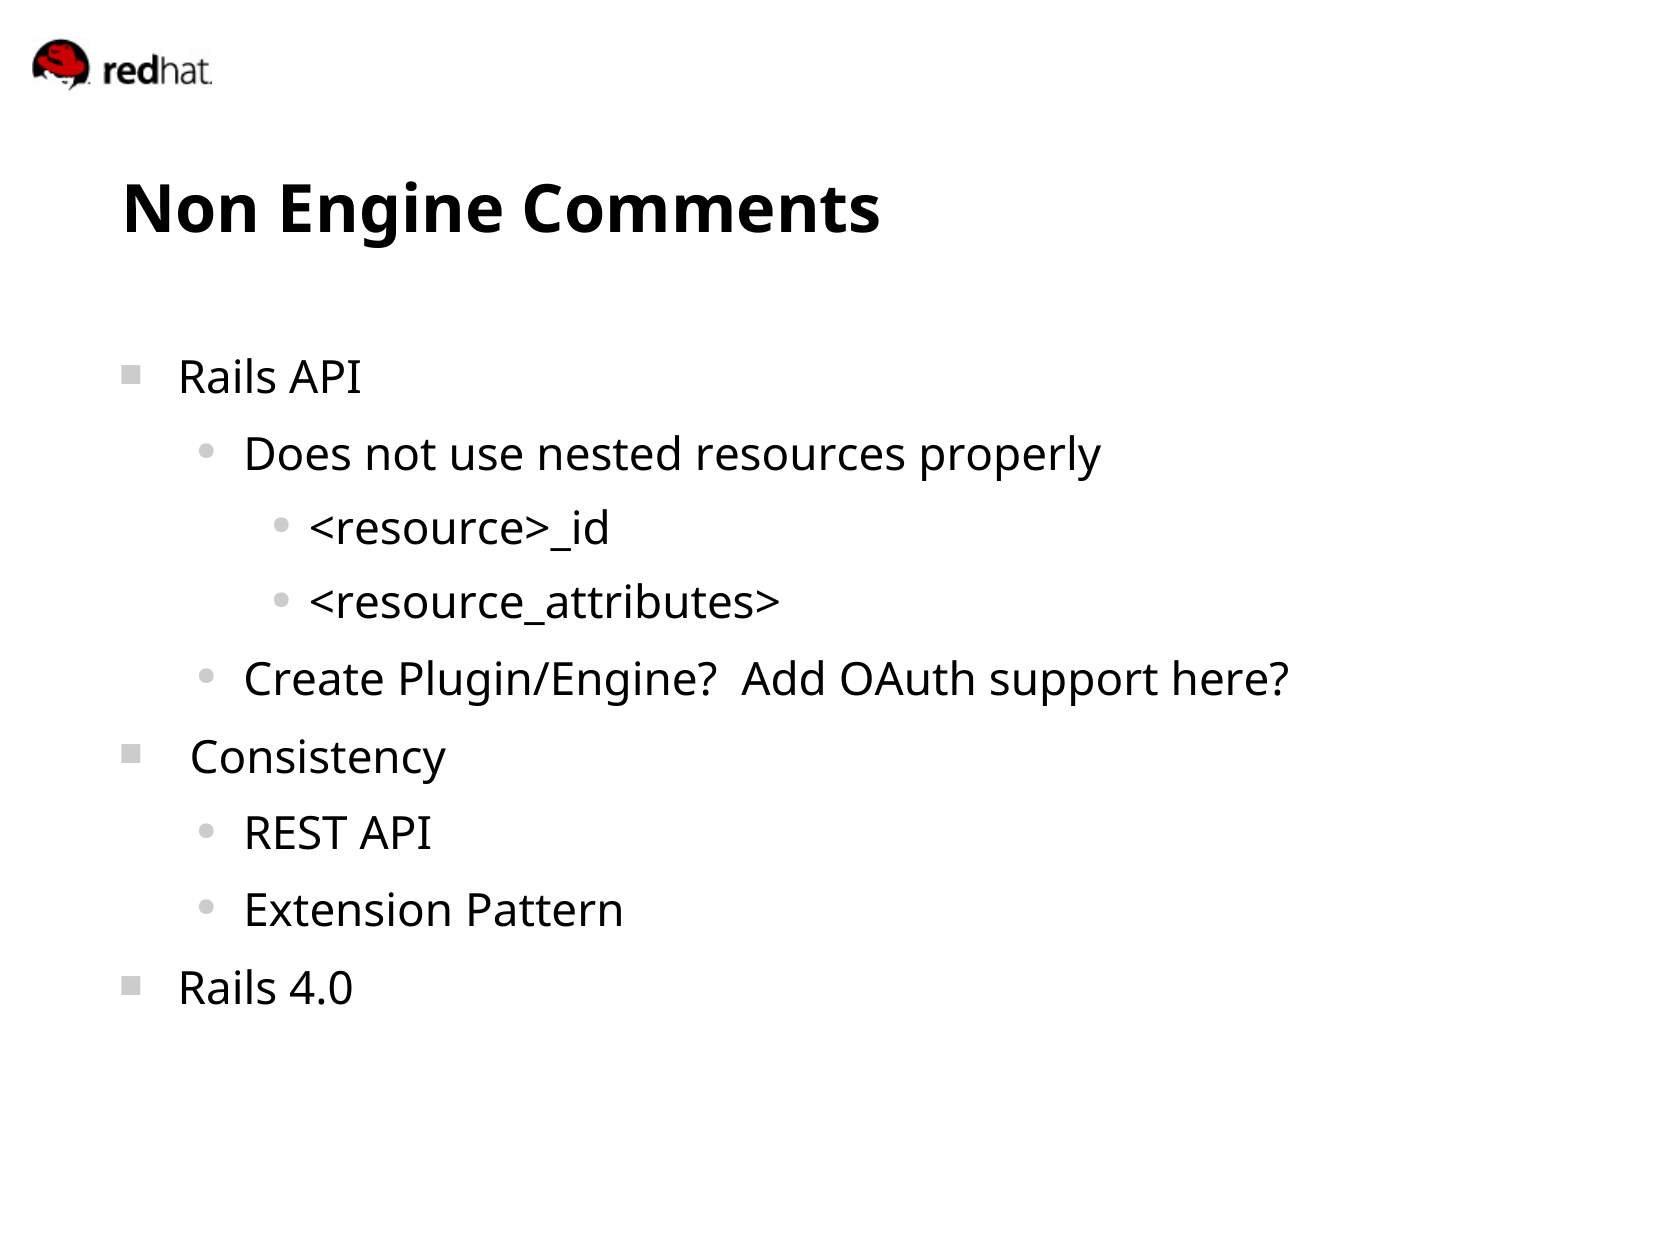

# Non Engine Comments
Rails API
Does not use nested resources properly
<resource>_id
<resource_attributes>
Create Plugin/Engine? Add OAuth support here?
 Consistency
REST API
Extension Pattern
Rails 4.0